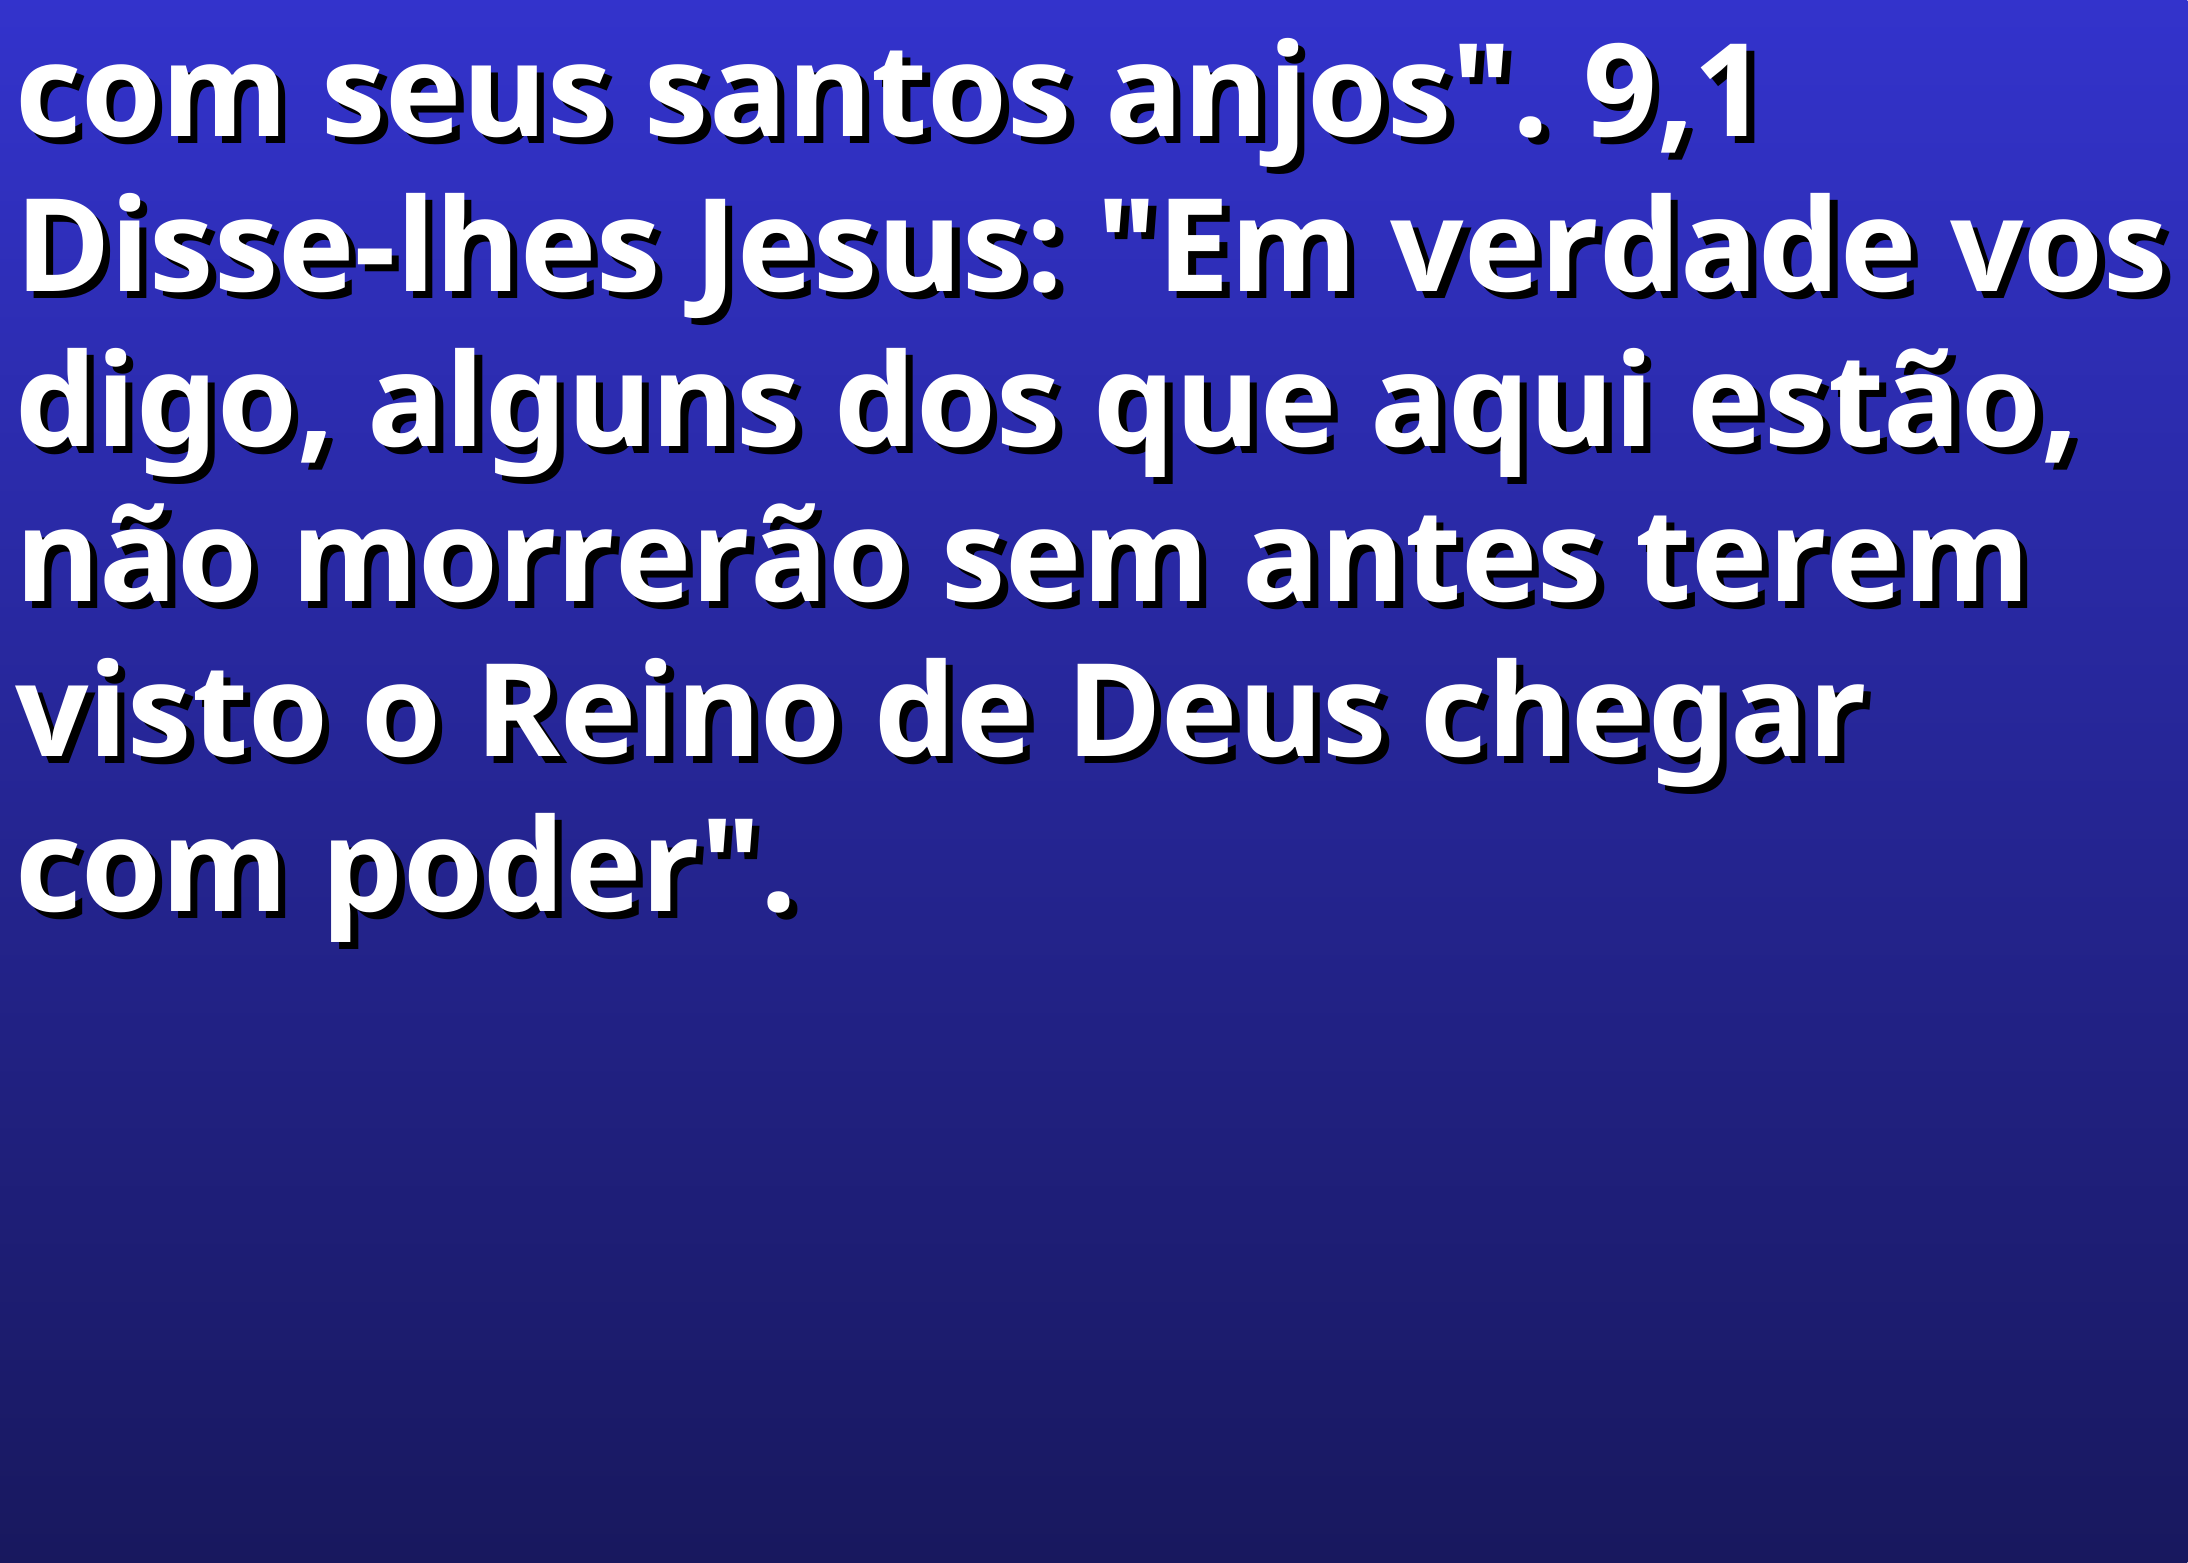

com seus santos anjos". 9,1 Disse-lhes Jesus: "Em verdade vos digo, alguns dos que aqui estão, não morrerão sem antes terem visto o Reino de Deus chegar com poder".